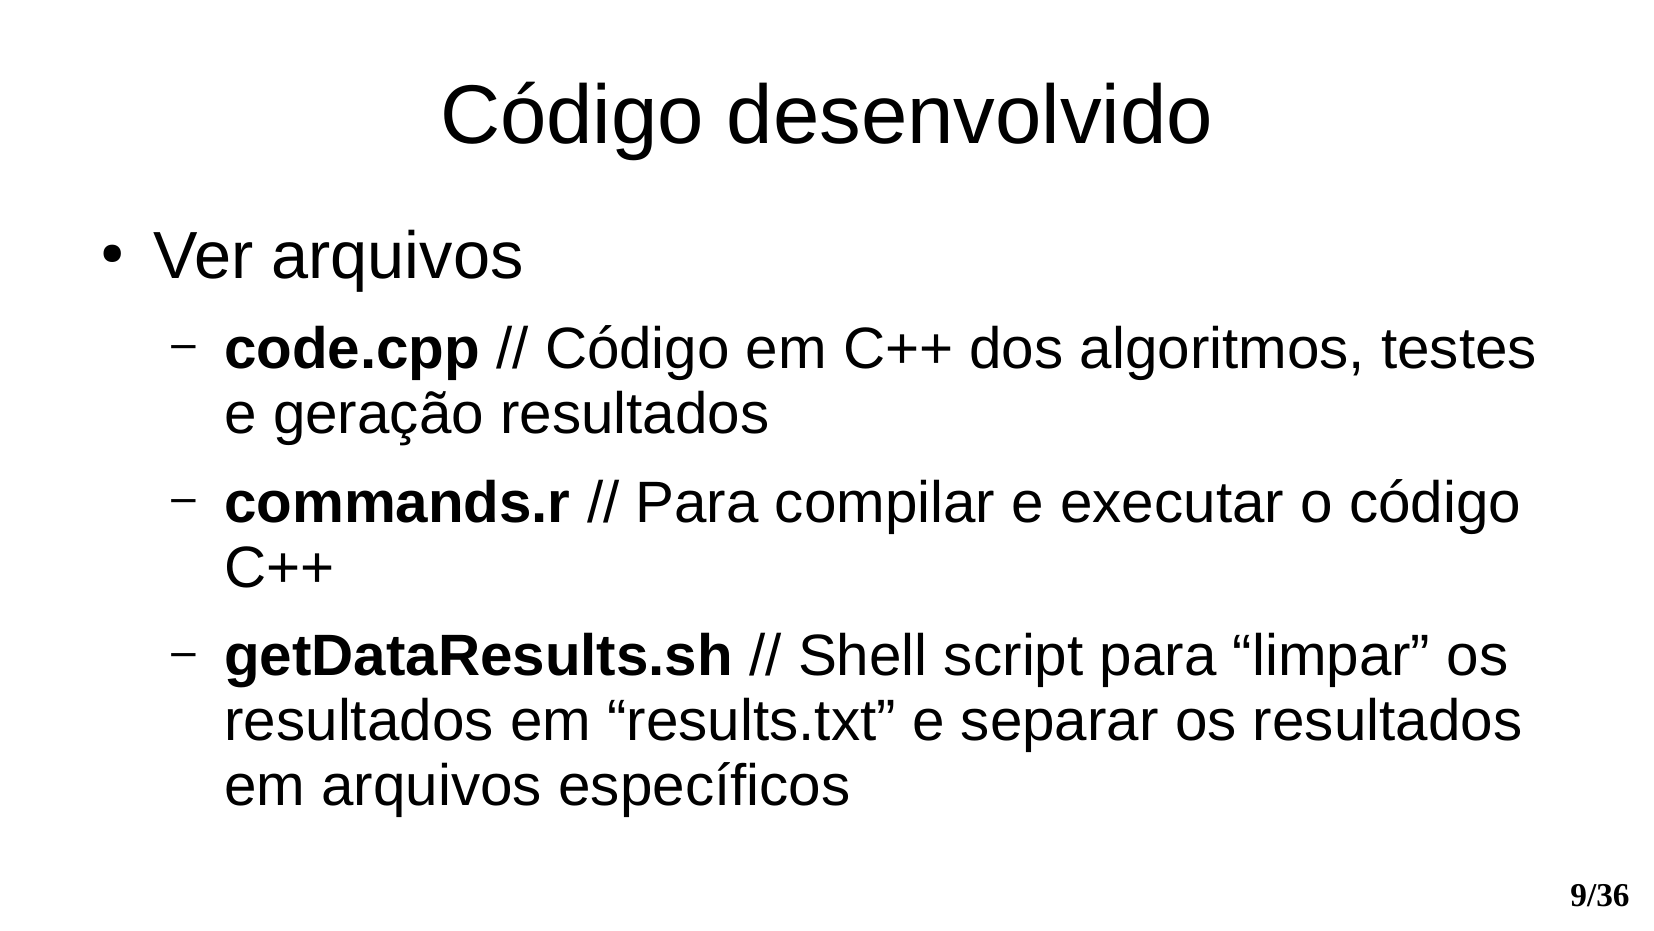

# Código desenvolvido
Ver arquivos
code.cpp // Código em C++ dos algoritmos, testes e geração resultados
commands.r // Para compilar e executar o código C++
getDataResults.sh // Shell script para “limpar” os resultados em “results.txt” e separar os resultados em arquivos específicos
9